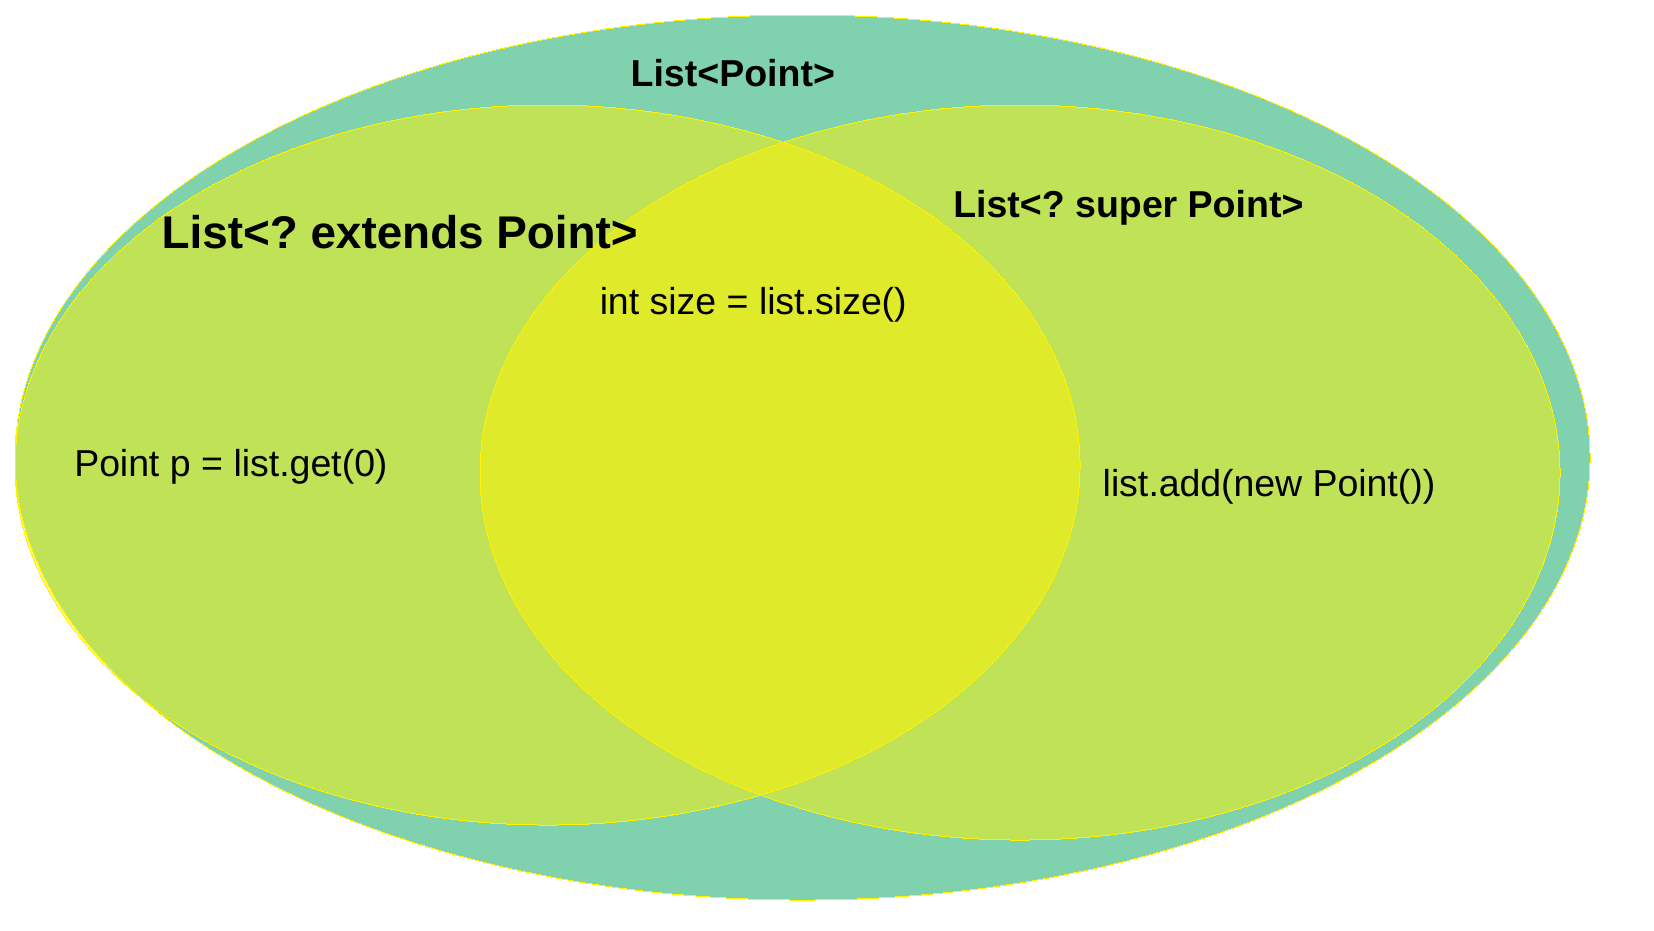

List<Point>
List<? super Point>
List<? extends Point>
int size = list.size()
Point p = list.get(0)
list.add(new Point())